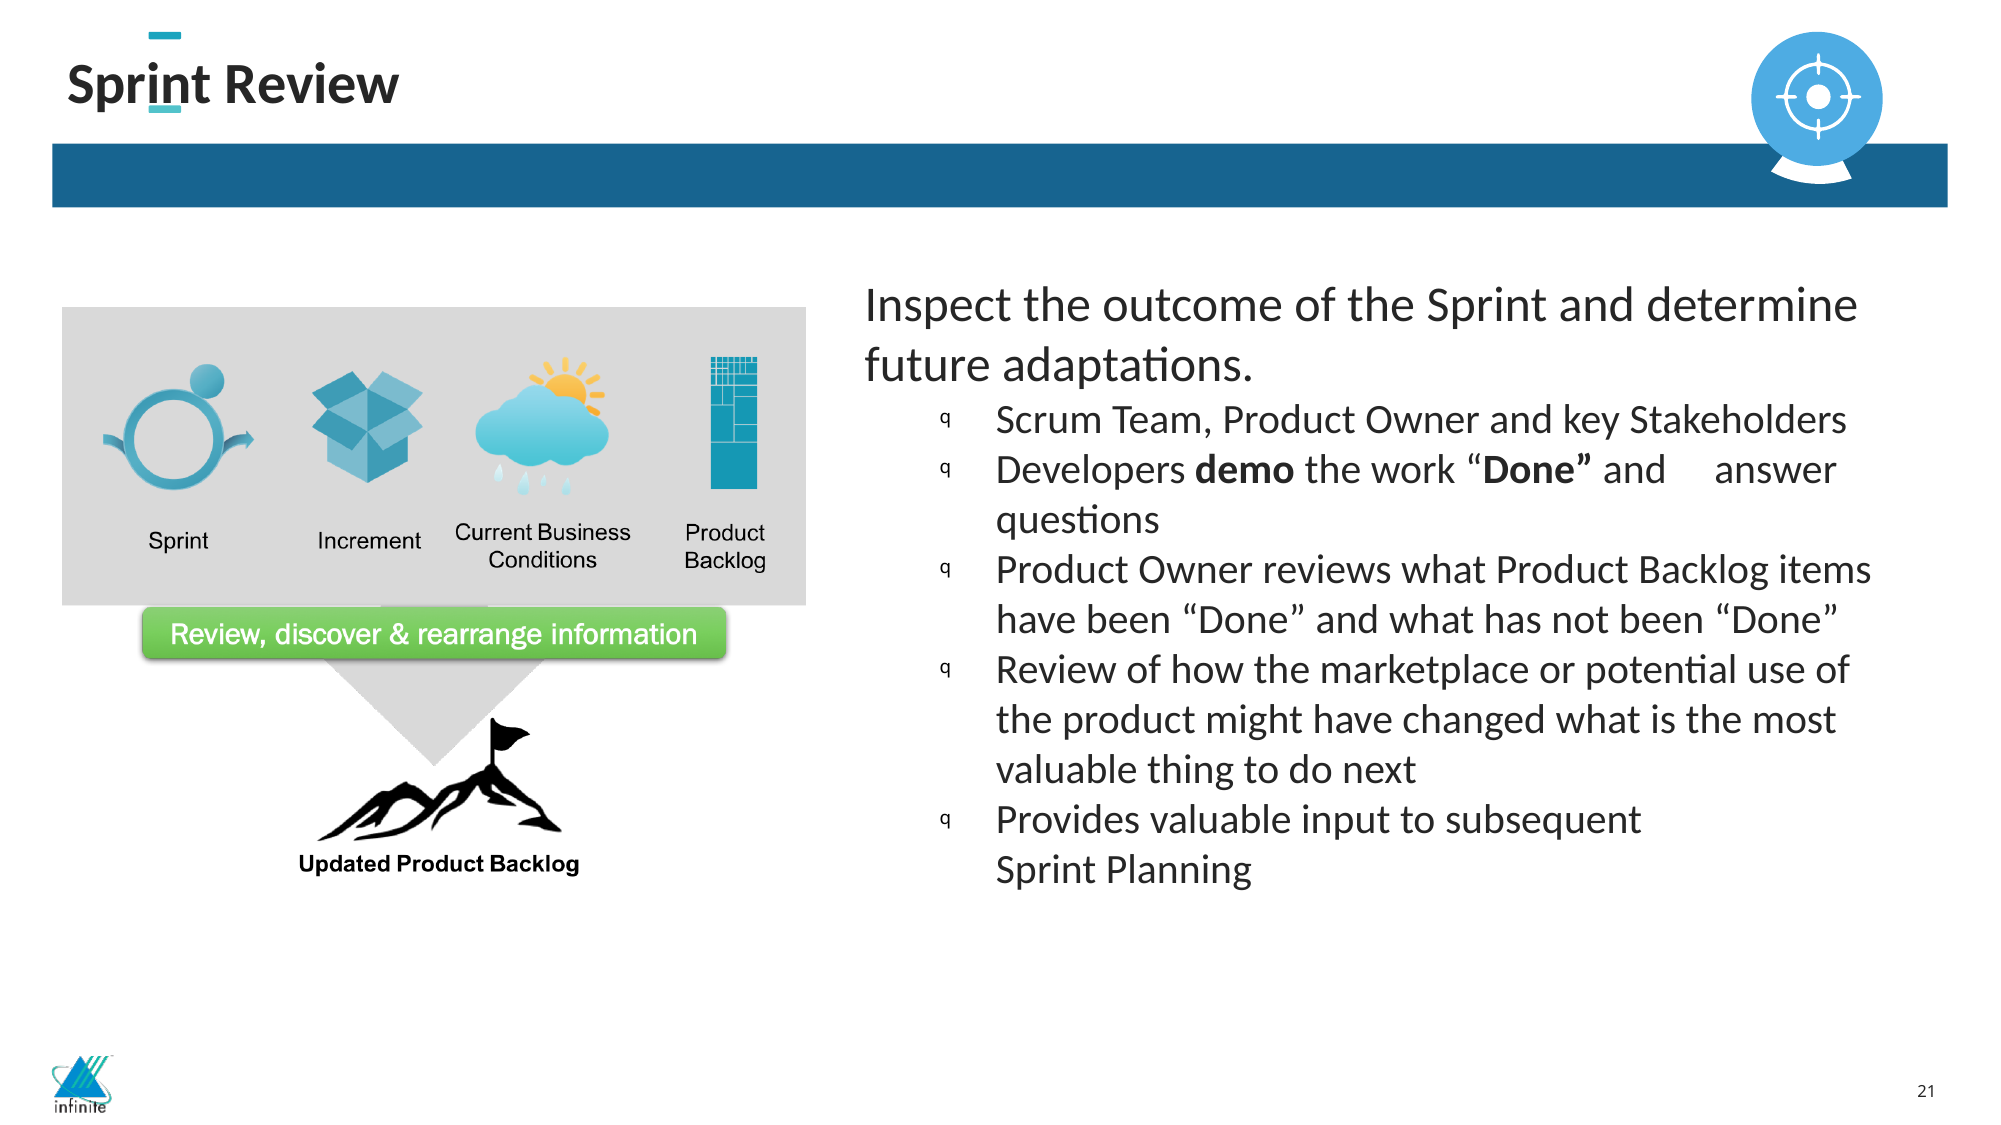

Sprint Review
Inspect the outcome of the Sprint and determine future adaptations.
Scrum Team, Product Owner and key Stakeholders
Developers demo the work “Done” and answer questions
Product Owner reviews what Product Backlog items have been “Done” and what has not been “Done”
Review of how the marketplace or potential use of the product might have changed what is the most valuable thing to do next
Provides valuable input to subsequent Sprint Planning
?
MVP Phase